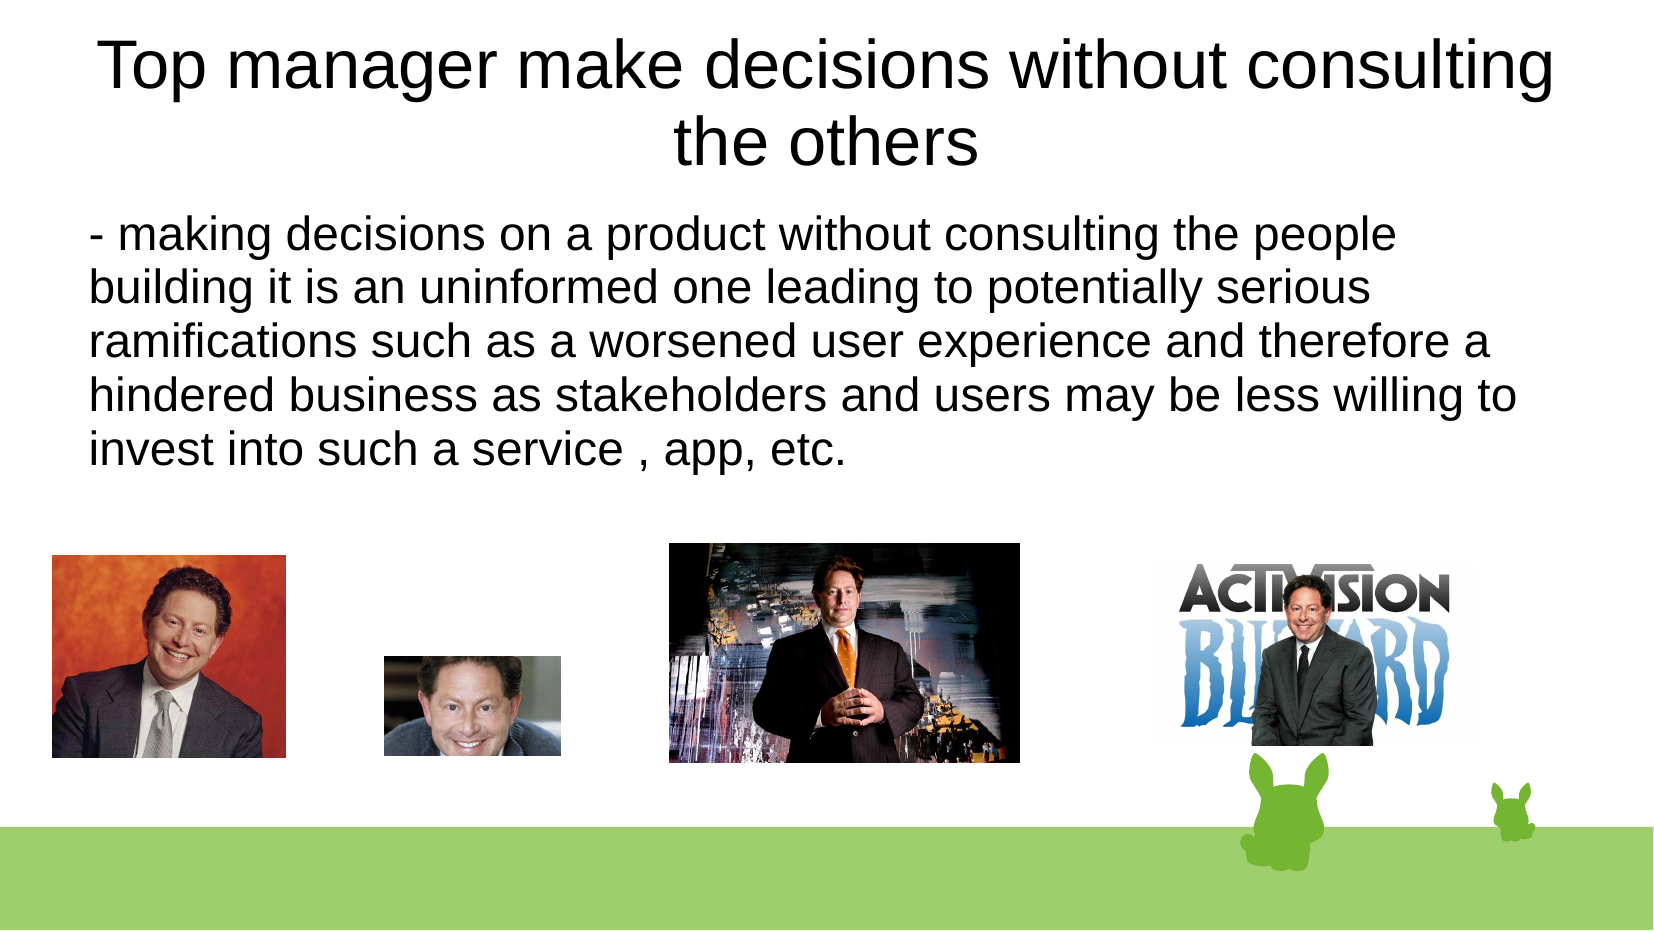

# Top manager make decisions without consulting the others
- making decisions on a product without consulting the people building it is an uninformed one leading to potentially serious ramifications such as a worsened user experience and therefore a hindered business as stakeholders and users may be less willing to invest into such a service , app, etc.